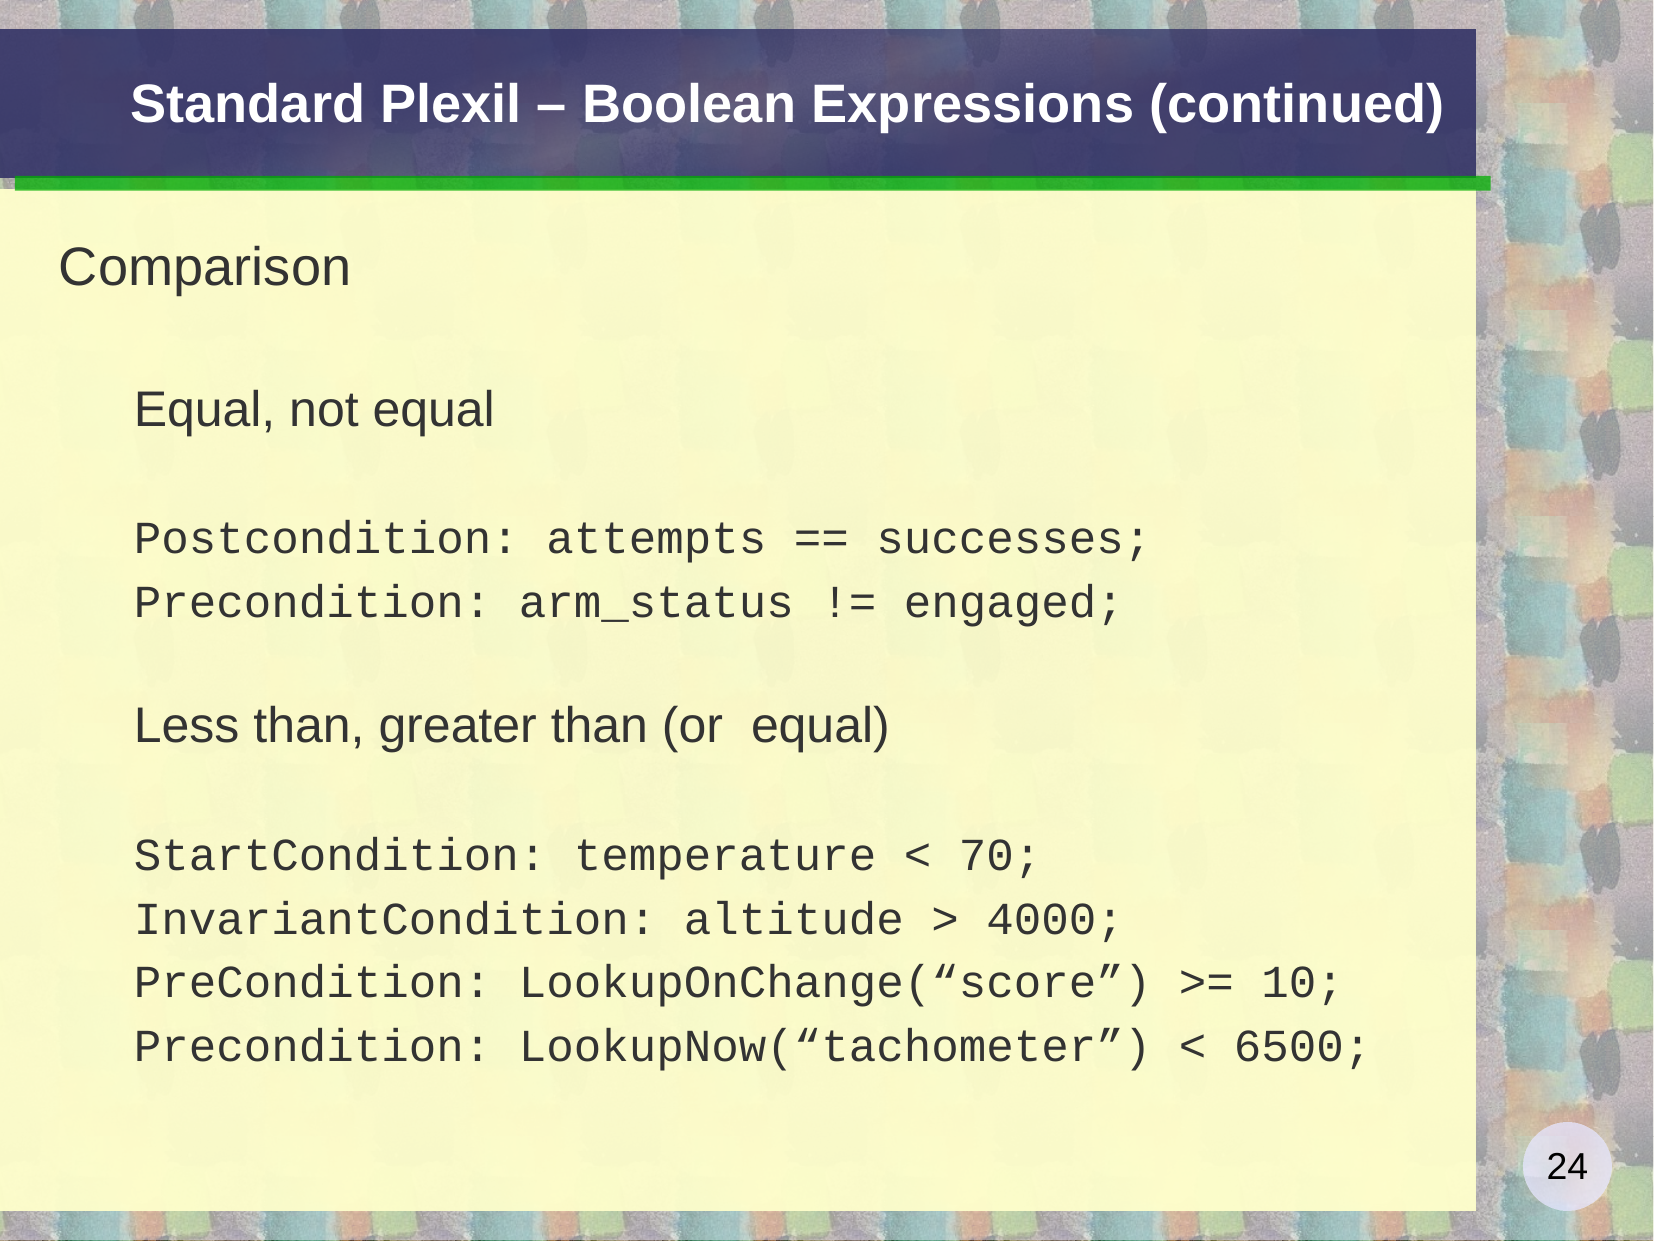

# Standard Plexil – Boolean Expressions (continued)
Comparison
Equal, not equal
Postcondition: attempts == successes;
Precondition: arm_status != engaged;
Less than, greater than (or equal)
StartCondition: temperature < 70;
InvariantCondition: altitude > 4000;
PreCondition: LookupOnChange(“score”) >= 10;
Precondition: LookupNow(“tachometer”) < 6500;